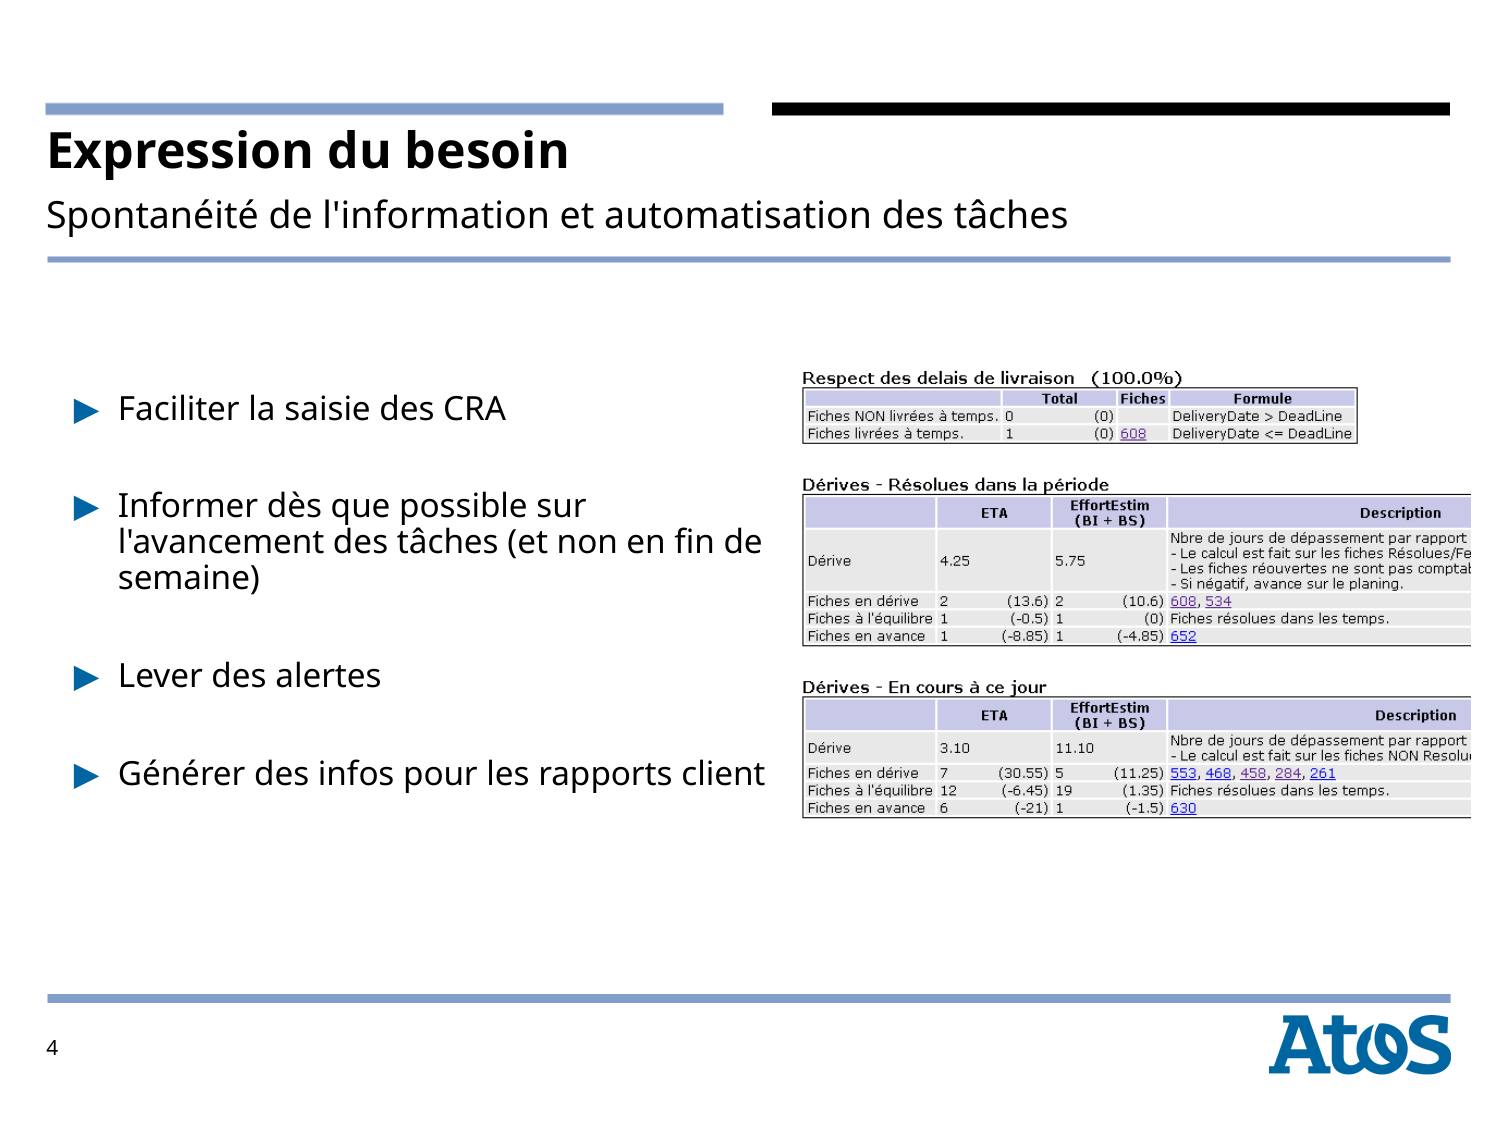

# Expression du besoin
Spontanéité de l'information et automatisation des tâches
Faciliter la saisie des CRA
Informer dès que possible sur l'avancement des tâches (et non en fin de semaine)
Lever des alertes
Générer des infos pour les rapports client
4